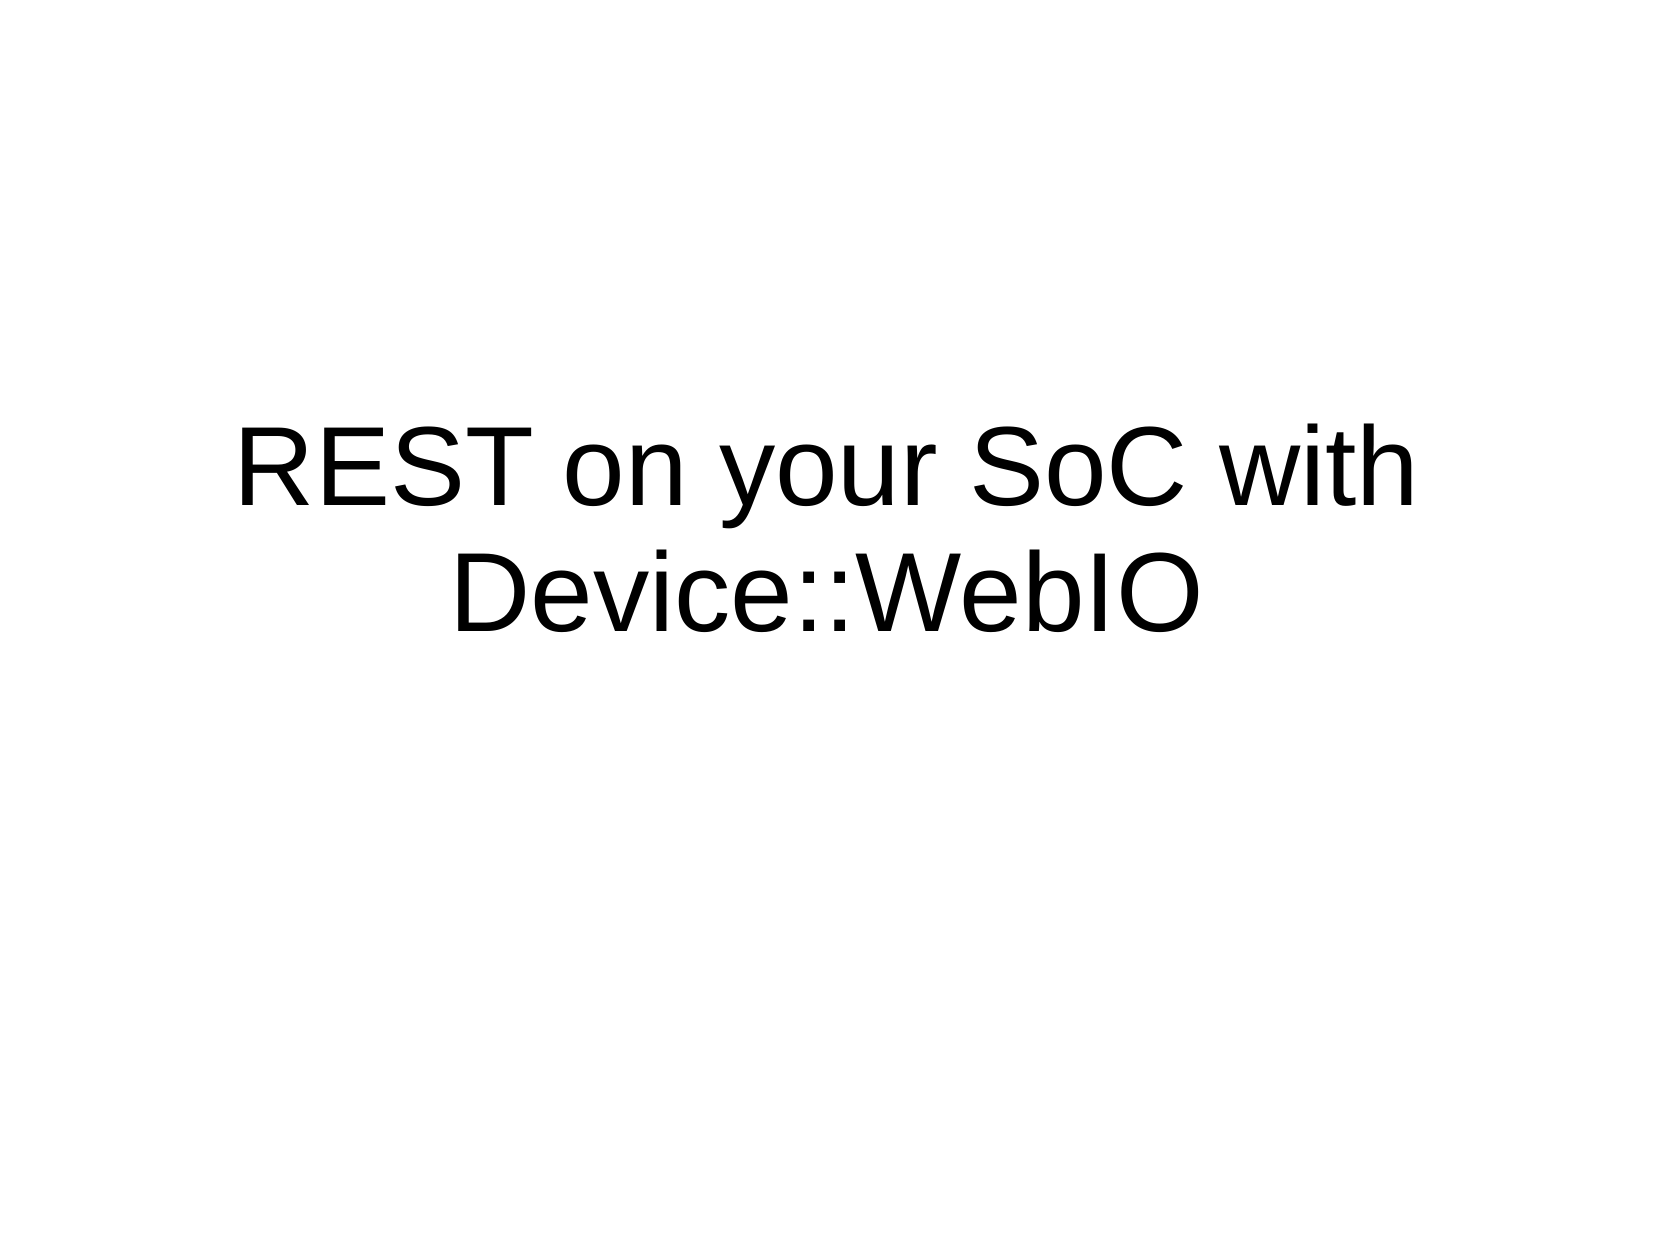

# REST on your SoC with Device::WebIO